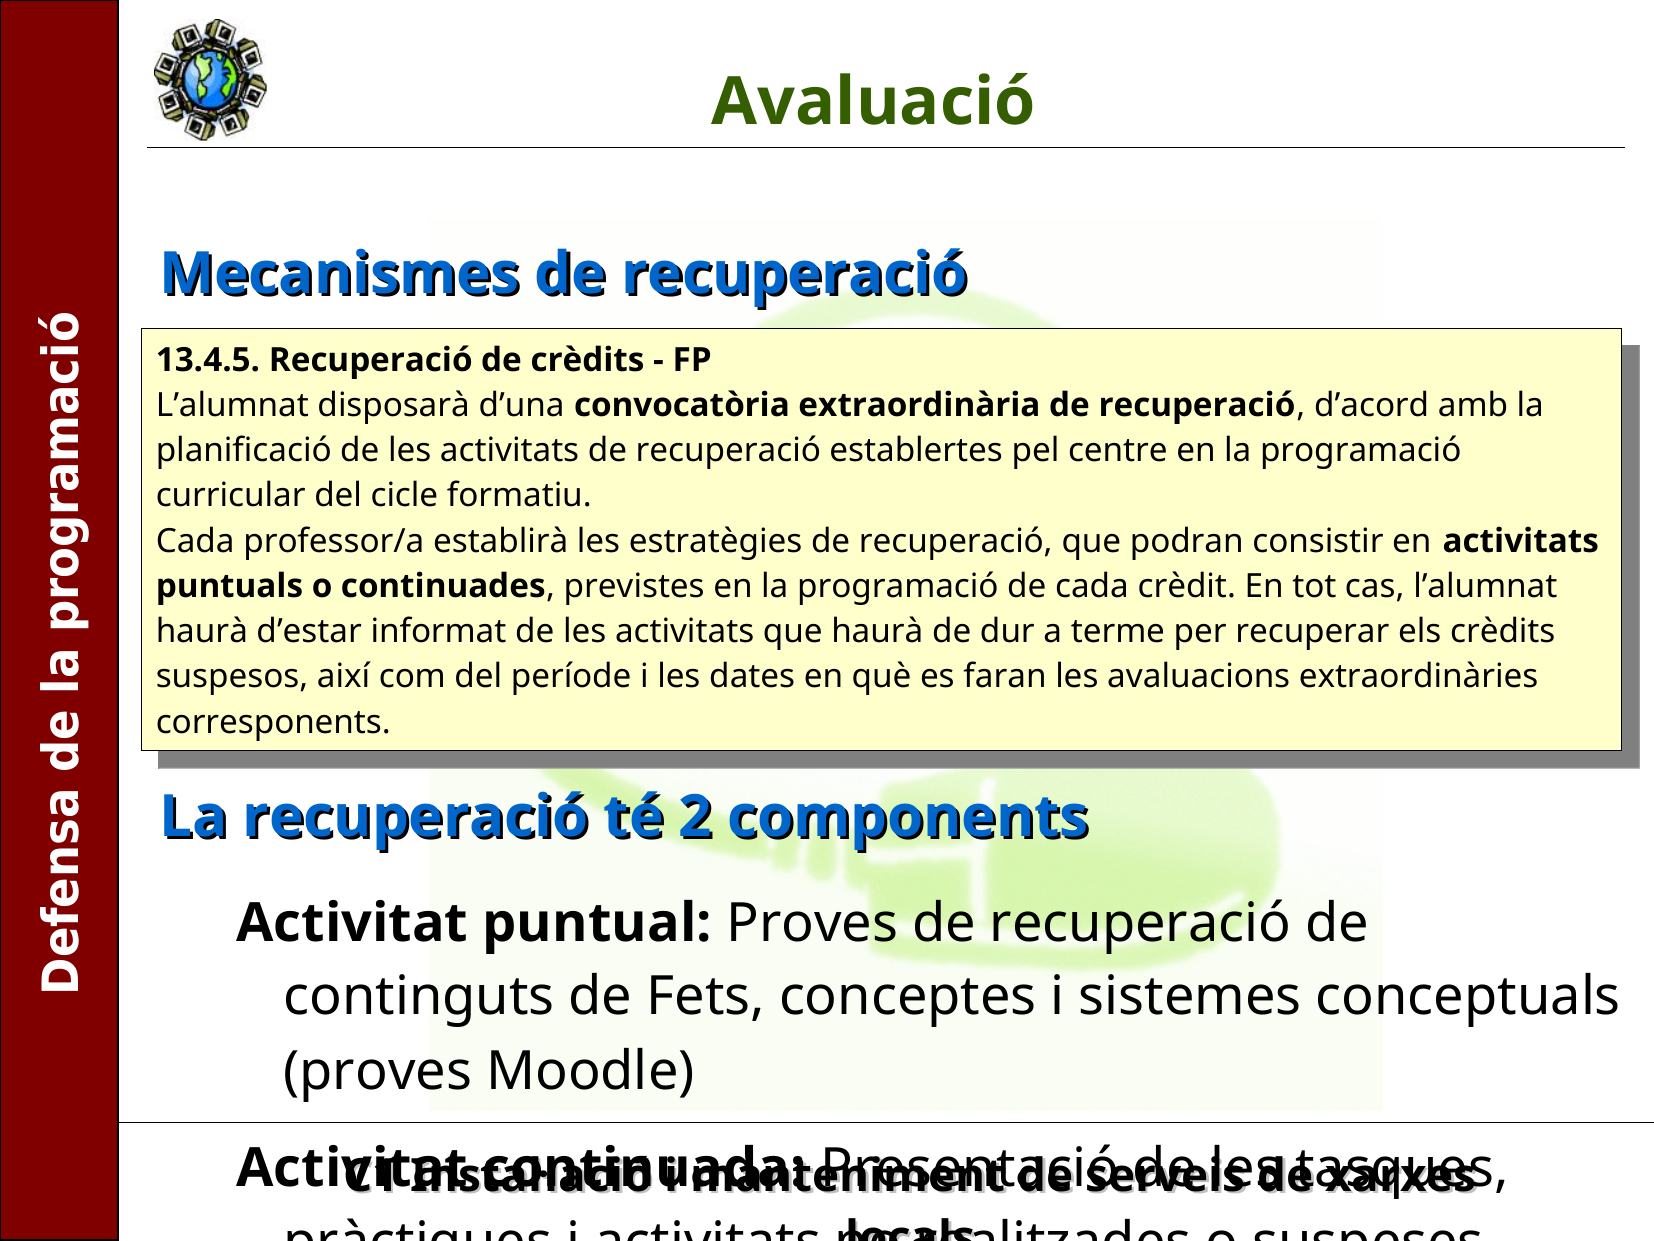

# Avaluació
Mecanismes de recuperació
La recuperació té 2 components
Activitat puntual: Proves de recuperació de continguts de Fets, conceptes i sistemes conceptuals (proves Moodle)
Activitat continuada: Presentació de les tasques, pràctiques i activitats no realitzades o suspeses durant l'any.
13.4.5. Recuperació de crèdits - FP
L’alumnat disposarà d’una convocatòria extraordinària de recuperació, d’acord amb la planificació de les activitats de recuperació establertes pel centre en la programació curricular del cicle formatiu.
Cada professor/a establirà les estratègies de recuperació, que podran consistir en activitats puntuals o continuades, previstes en la programació de cada crèdit. En tot cas, l’alumnat haurà d’estar informat de les activitats que haurà de dur a terme per recuperar els crèdits suspesos, així com del període i les dates en què es faran les avaluacions extraordinàries corresponents.